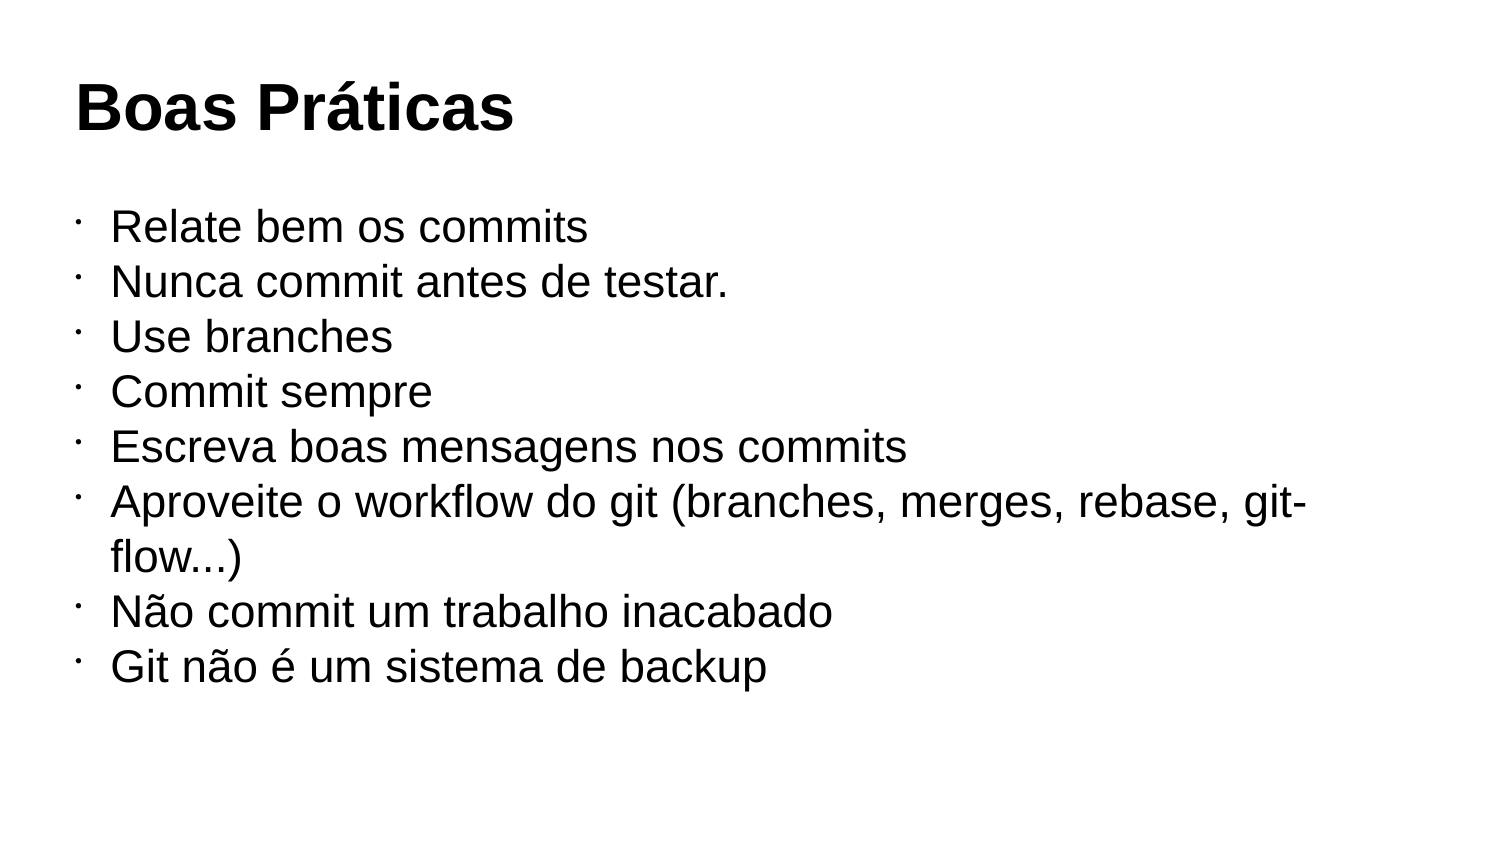

Boas Práticas
Relate bem os commits
Nunca commit antes de testar.
Use branches
Commit sempre
Escreva boas mensagens nos commits
Aproveite o workflow do git (branches, merges, rebase, git-flow...)
Não commit um trabalho inacabado
Git não é um sistema de backup